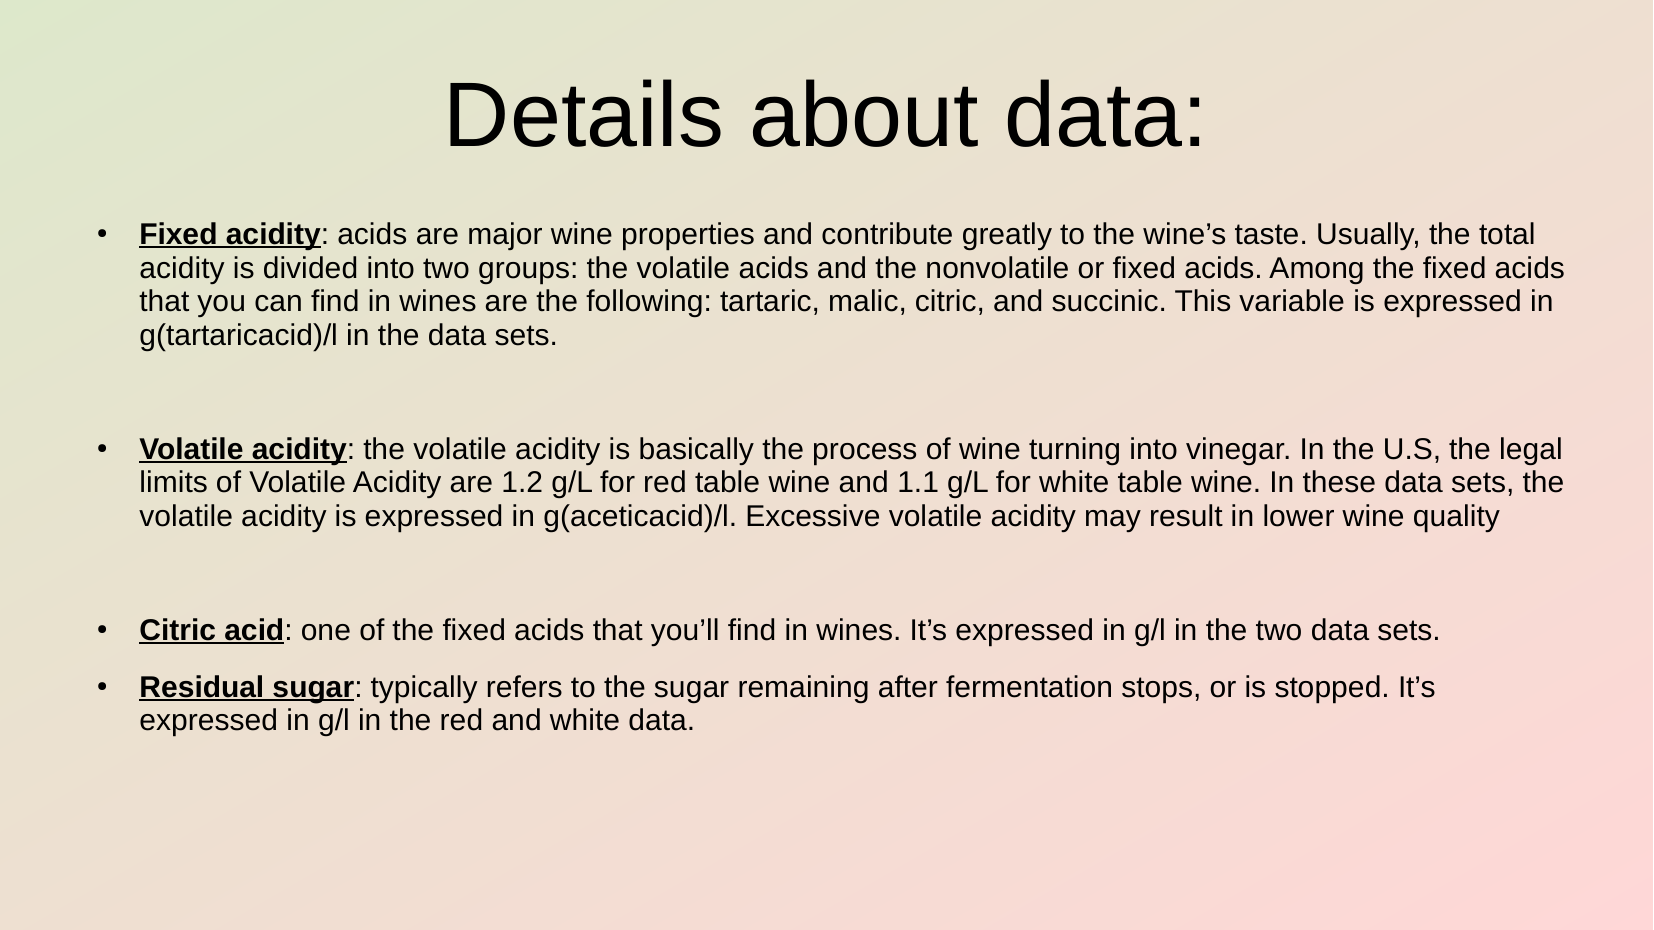

# Details about data:
Fixed acidity: acids are major wine properties and contribute greatly to the wine’s taste. Usually, the total acidity is divided into two groups: the volatile acids and the nonvolatile or fixed acids. Among the fixed acids that you can find in wines are the following: tartaric, malic, citric, and succinic. This variable is expressed in g(tartaricacid)/l in the data sets.
Volatile acidity: the volatile acidity is basically the process of wine turning into vinegar. In the U.S, the legal limits of Volatile Acidity are 1.2 g/L for red table wine and 1.1 g/L for white table wine. In these data sets, the volatile acidity is expressed in g(aceticacid)/l. Excessive volatile acidity may result in lower wine quality
Citric acid: one of the fixed acids that you’ll find in wines. It’s expressed in g/l in the two data sets.
Residual sugar: typically refers to the sugar remaining after fermentation stops, or is stopped. It’s expressed in g/l in the red and white data.